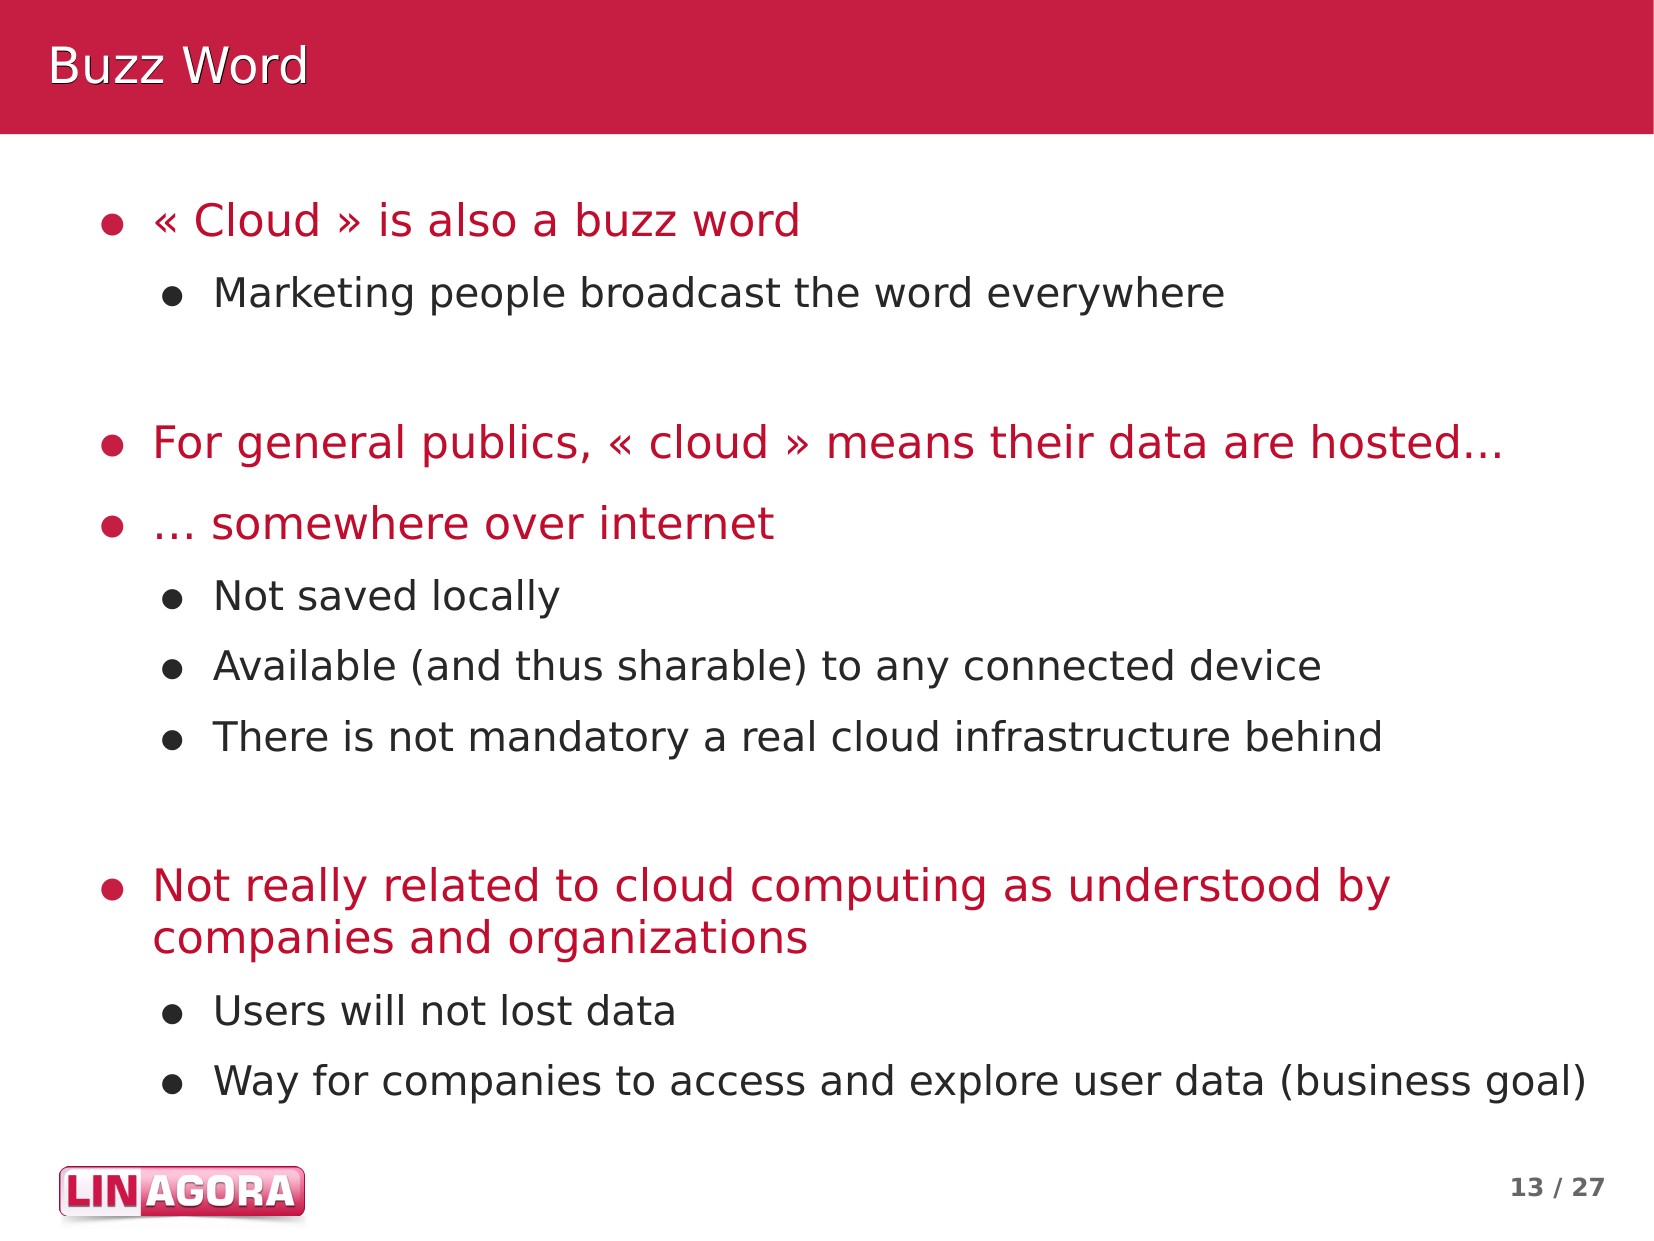

# Buzz Word
« Cloud » is also a buzz word
Marketing people broadcast the word everywhere
For general publics, « cloud » means their data are hosted...
… somewhere over internet
Not saved locally
Available (and thus sharable) to any connected device
There is not mandatory a real cloud infrastructure behind
Not really related to cloud computing as understood by companies and organizations
Users will not lost data
Way for companies to access and explore user data (business goal)